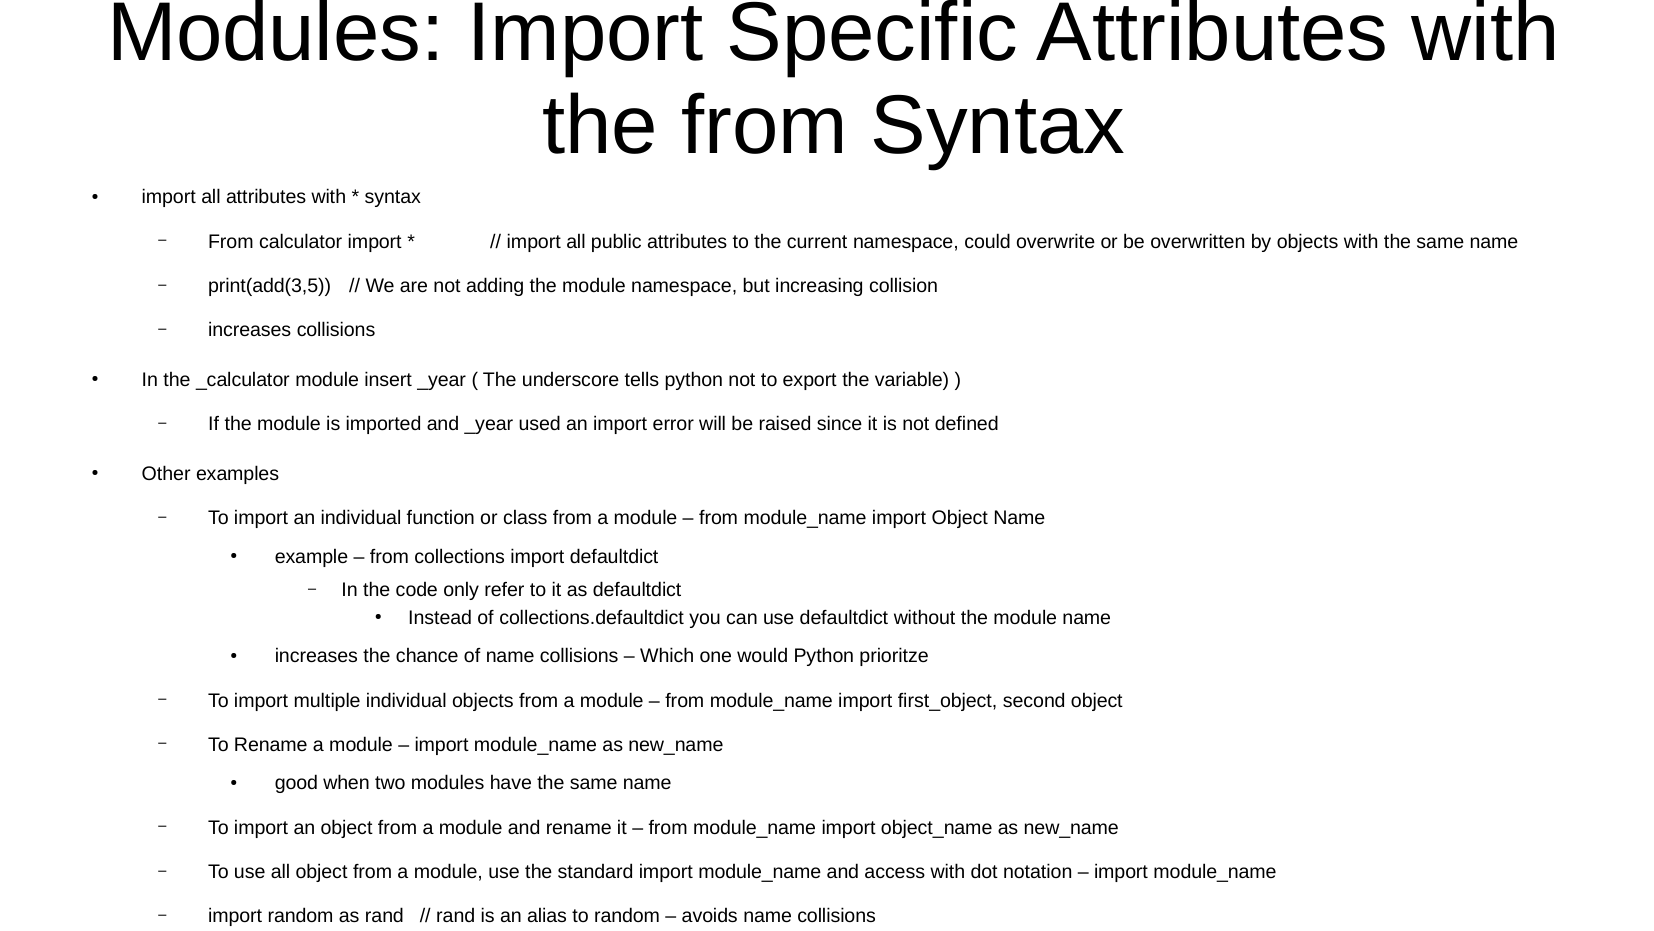

# Modules: Import Specific Attributes with the from Syntax
import all attributes with * syntax
From calculator import * 			// import all public attributes to the current namespace, could overwrite or be overwritten by objects with the same name
print(add(3,5))					// We are not adding the module namespace, but increasing collision
increases collisions
In the _calculator module insert _year ( The underscore tells python not to export the variable) )
If the module is imported and _year used an import error will be raised since it is not defined
Other examples
To import an individual function or class from a module – from module_name import Object Name
example – from collections import defaultdict
In the code only refer to it as defaultdict
Instead of collections.defaultdict you can use defaultdict without the module name
increases the chance of name collisions – Which one would Python prioritze
To import multiple individual objects from a module – from module_name import first_object, second object
To Rename a module – import module_name as new_name
good when two modules have the same name
To import an object from a module and rename it – from module_name import object_name as new_name
To use all object from a module, use the standard import module_name and access with dot notation – import module_name
import random as rand		// rand is an alias to random – avoids name collisions